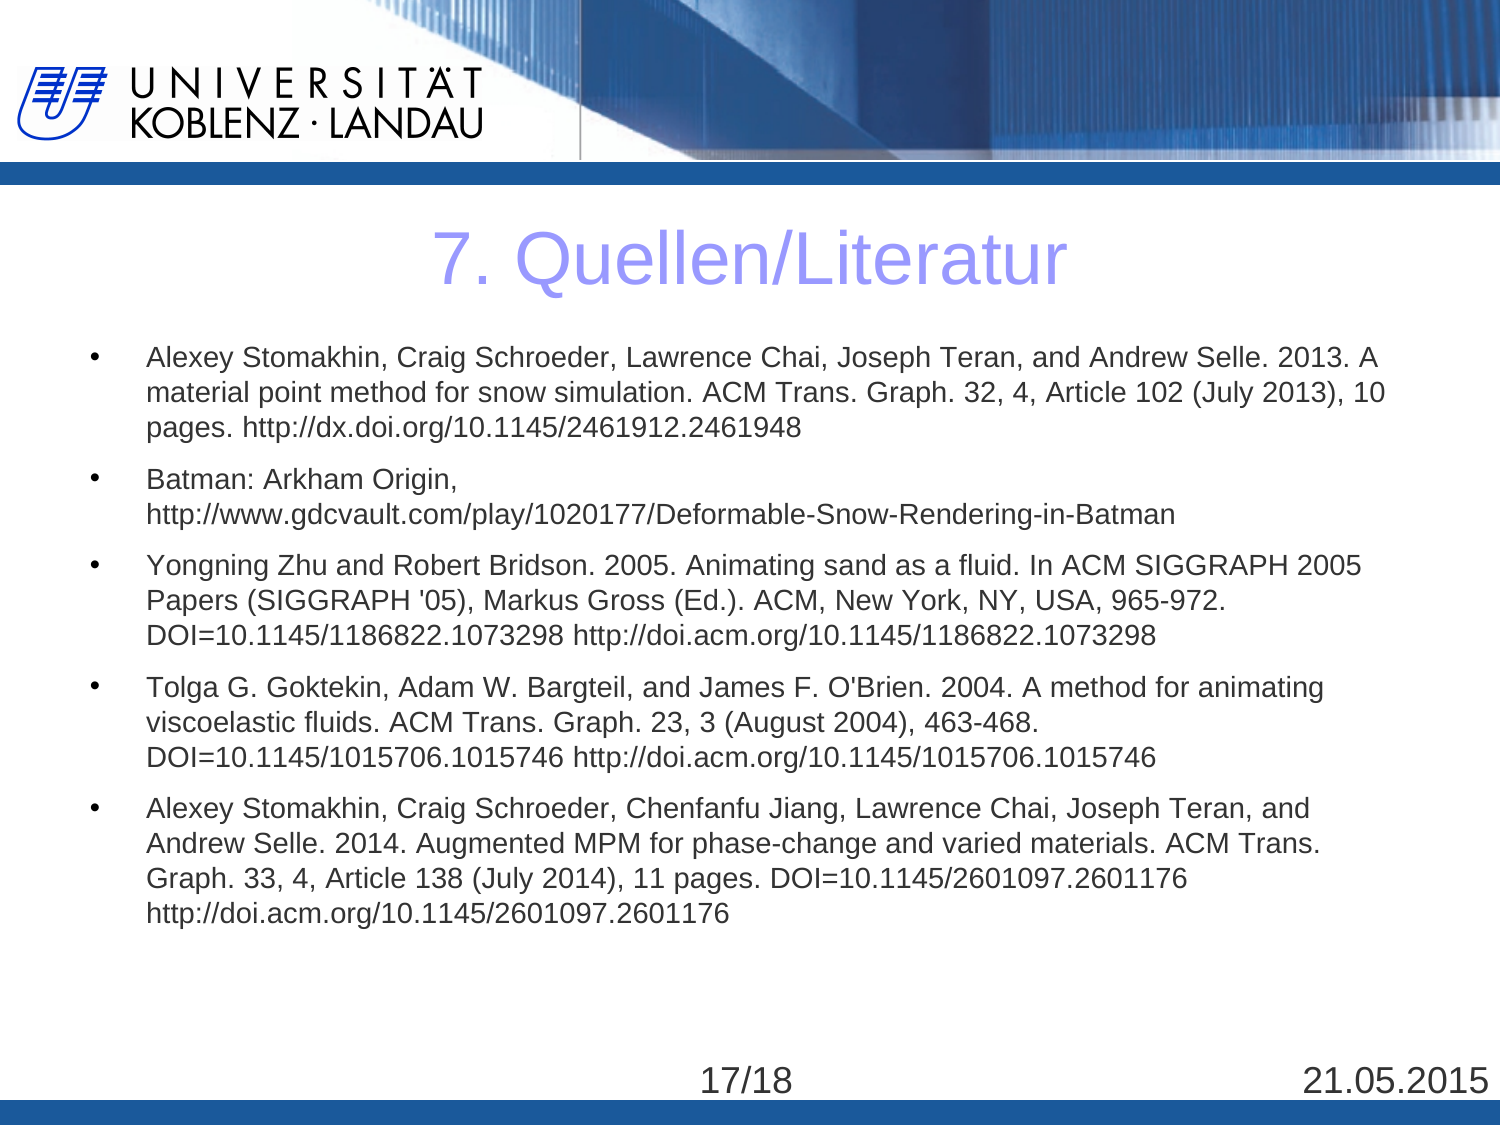

# 7. Quellen/Literatur
Alexey Stomakhin, Craig Schroeder, Lawrence Chai, Joseph Teran, and Andrew Selle. 2013. A material point method for snow simulation. ACM Trans. Graph. 32, 4, Article 102 (July 2013), 10 pages. http://dx.doi.org/10.1145/2461912.2461948
Batman: Arkham Origin, http://www.gdcvault.com/play/1020177/Deformable-Snow-Rendering-in-Batman
Yongning Zhu and Robert Bridson. 2005. Animating sand as a fluid. In ACM SIGGRAPH 2005 Papers (SIGGRAPH '05), Markus Gross (Ed.). ACM, New York, NY, USA, 965-972. DOI=10.1145/1186822.1073298 http://doi.acm.org/10.1145/1186822.1073298
Tolga G. Goktekin, Adam W. Bargteil, and James F. O'Brien. 2004. A method for animating viscoelastic fluids. ACM Trans. Graph. 23, 3 (August 2004), 463-468. DOI=10.1145/1015706.1015746 http://doi.acm.org/10.1145/1015706.1015746
Alexey Stomakhin, Craig Schroeder, Chenfanfu Jiang, Lawrence Chai, Joseph Teran, and Andrew Selle. 2014. Augmented MPM for phase-change and varied materials. ACM Trans. Graph. 33, 4, Article 138 (July 2014), 11 pages. DOI=10.1145/2601097.2601176 http://doi.acm.org/10.1145/2601097.2601176
21.05.2015